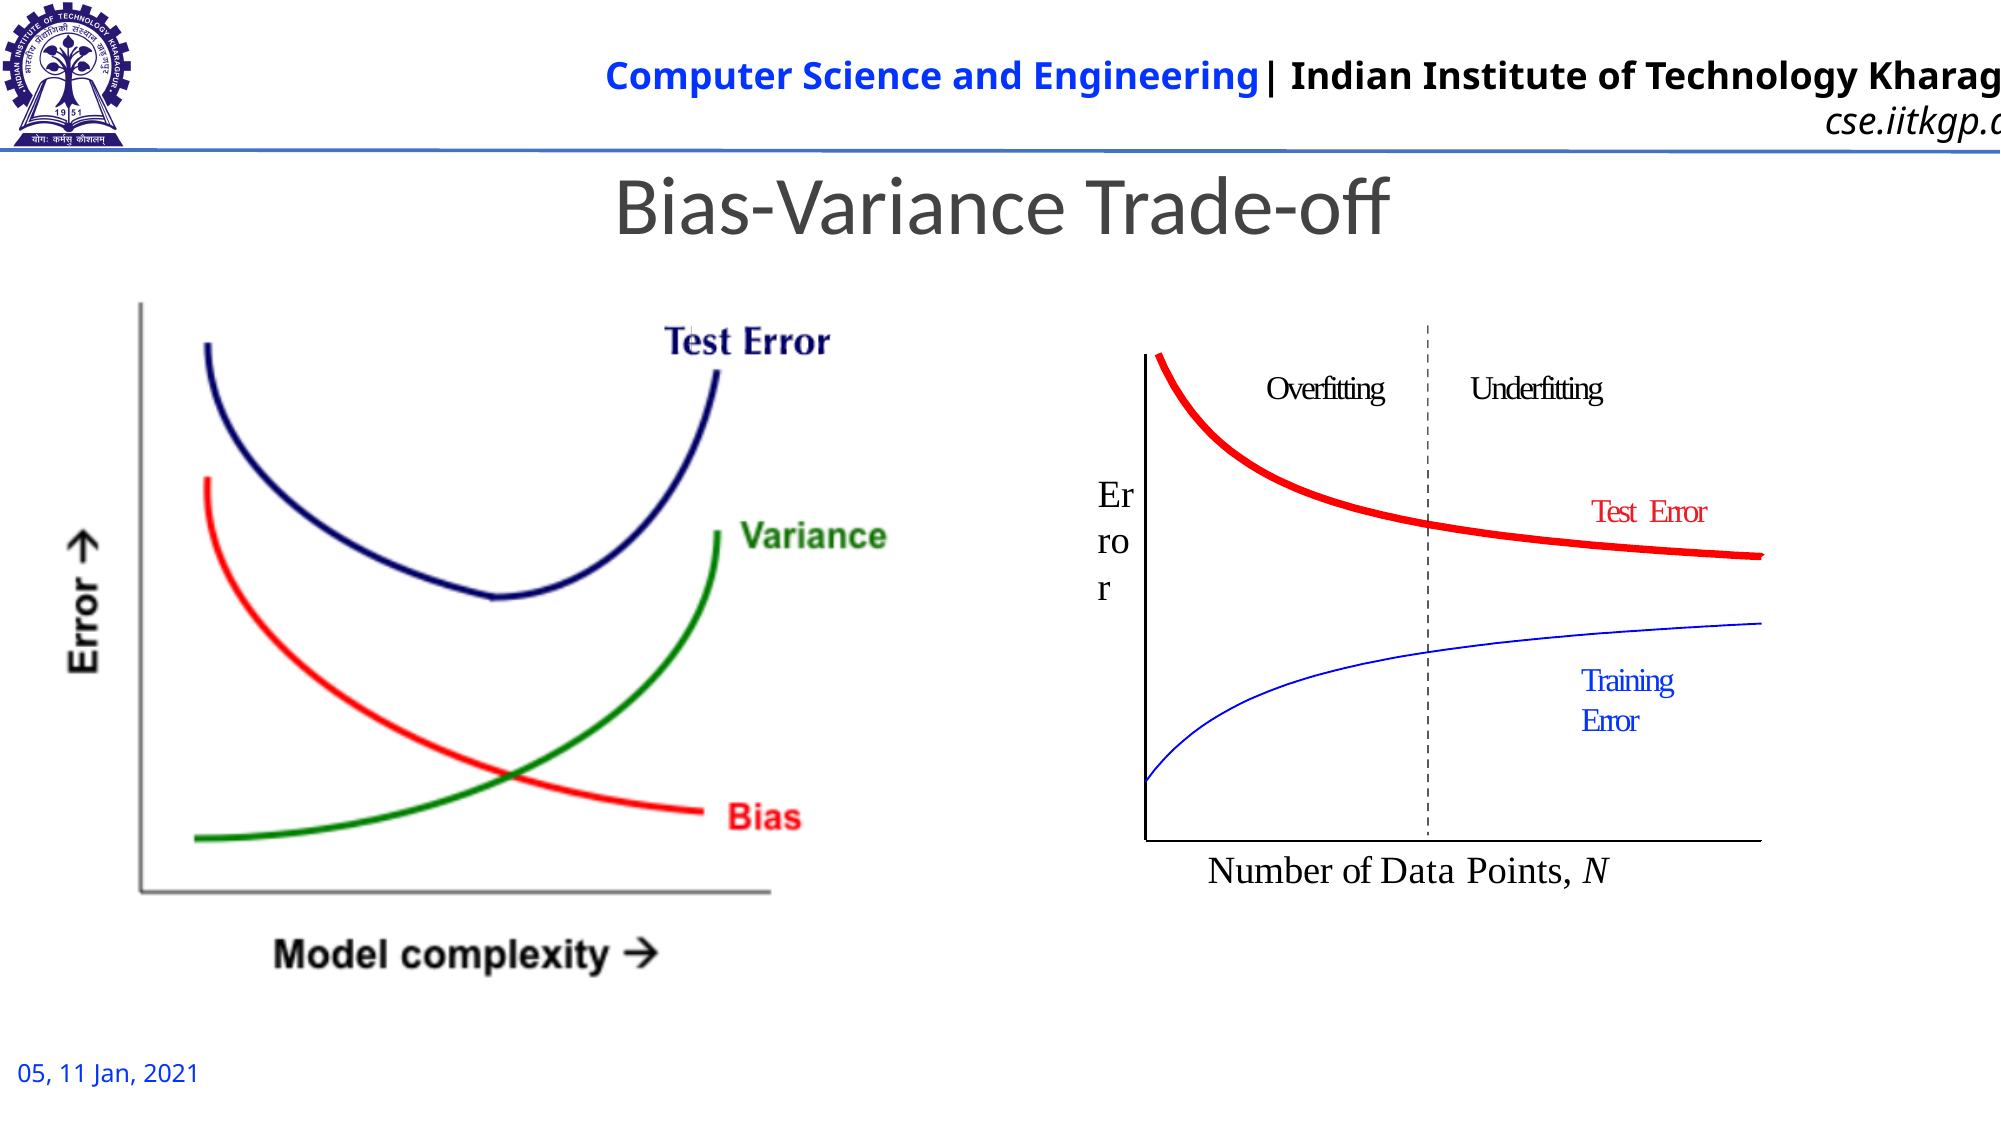

Bias-Variance Trade-off
Error
Test Error
Training Error
Number of Data Points, N
Overfitting
Underfitting
05, 11 Jan, 2021